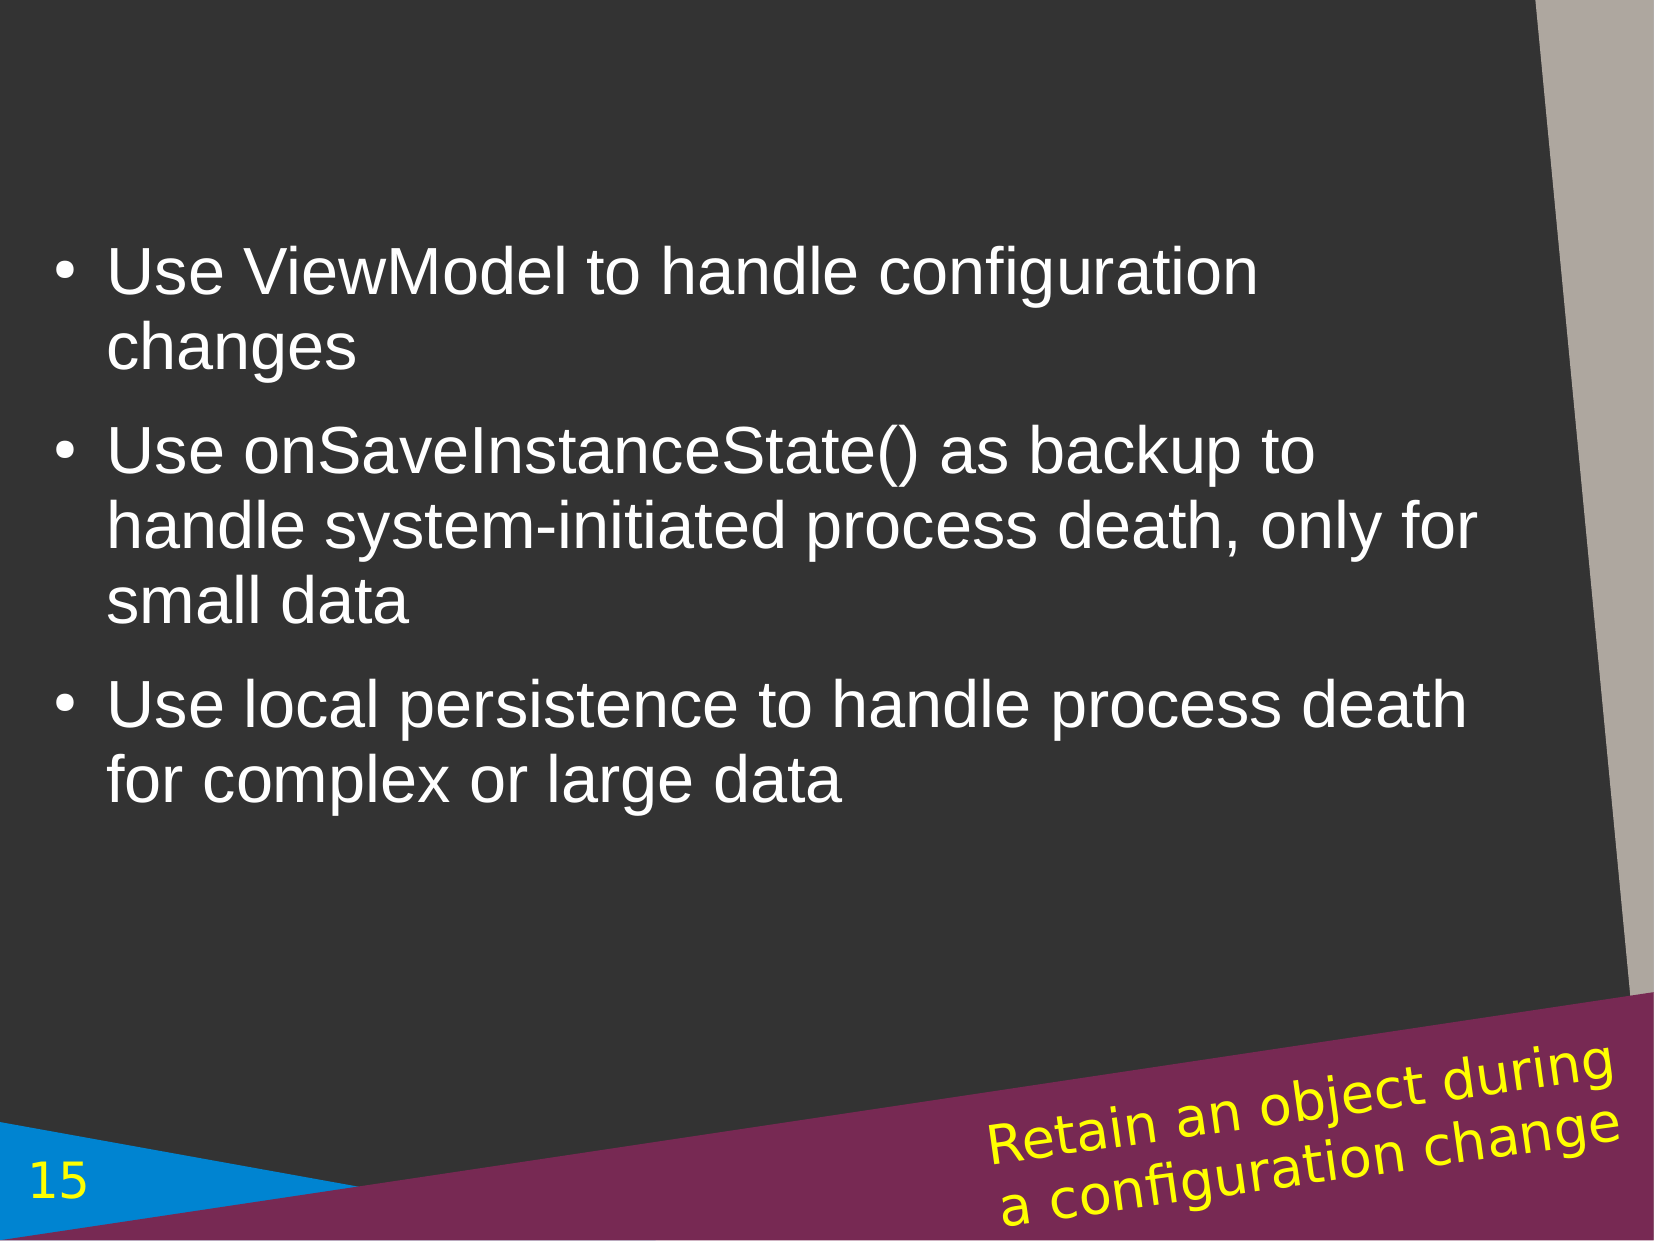

Use ViewModel to handle configuration changes
Use onSaveInstanceState() as backup to handle system-initiated process death, only for small data
Use local persistence to handle process death for complex or large data
# Retain an object during a configuration change
15